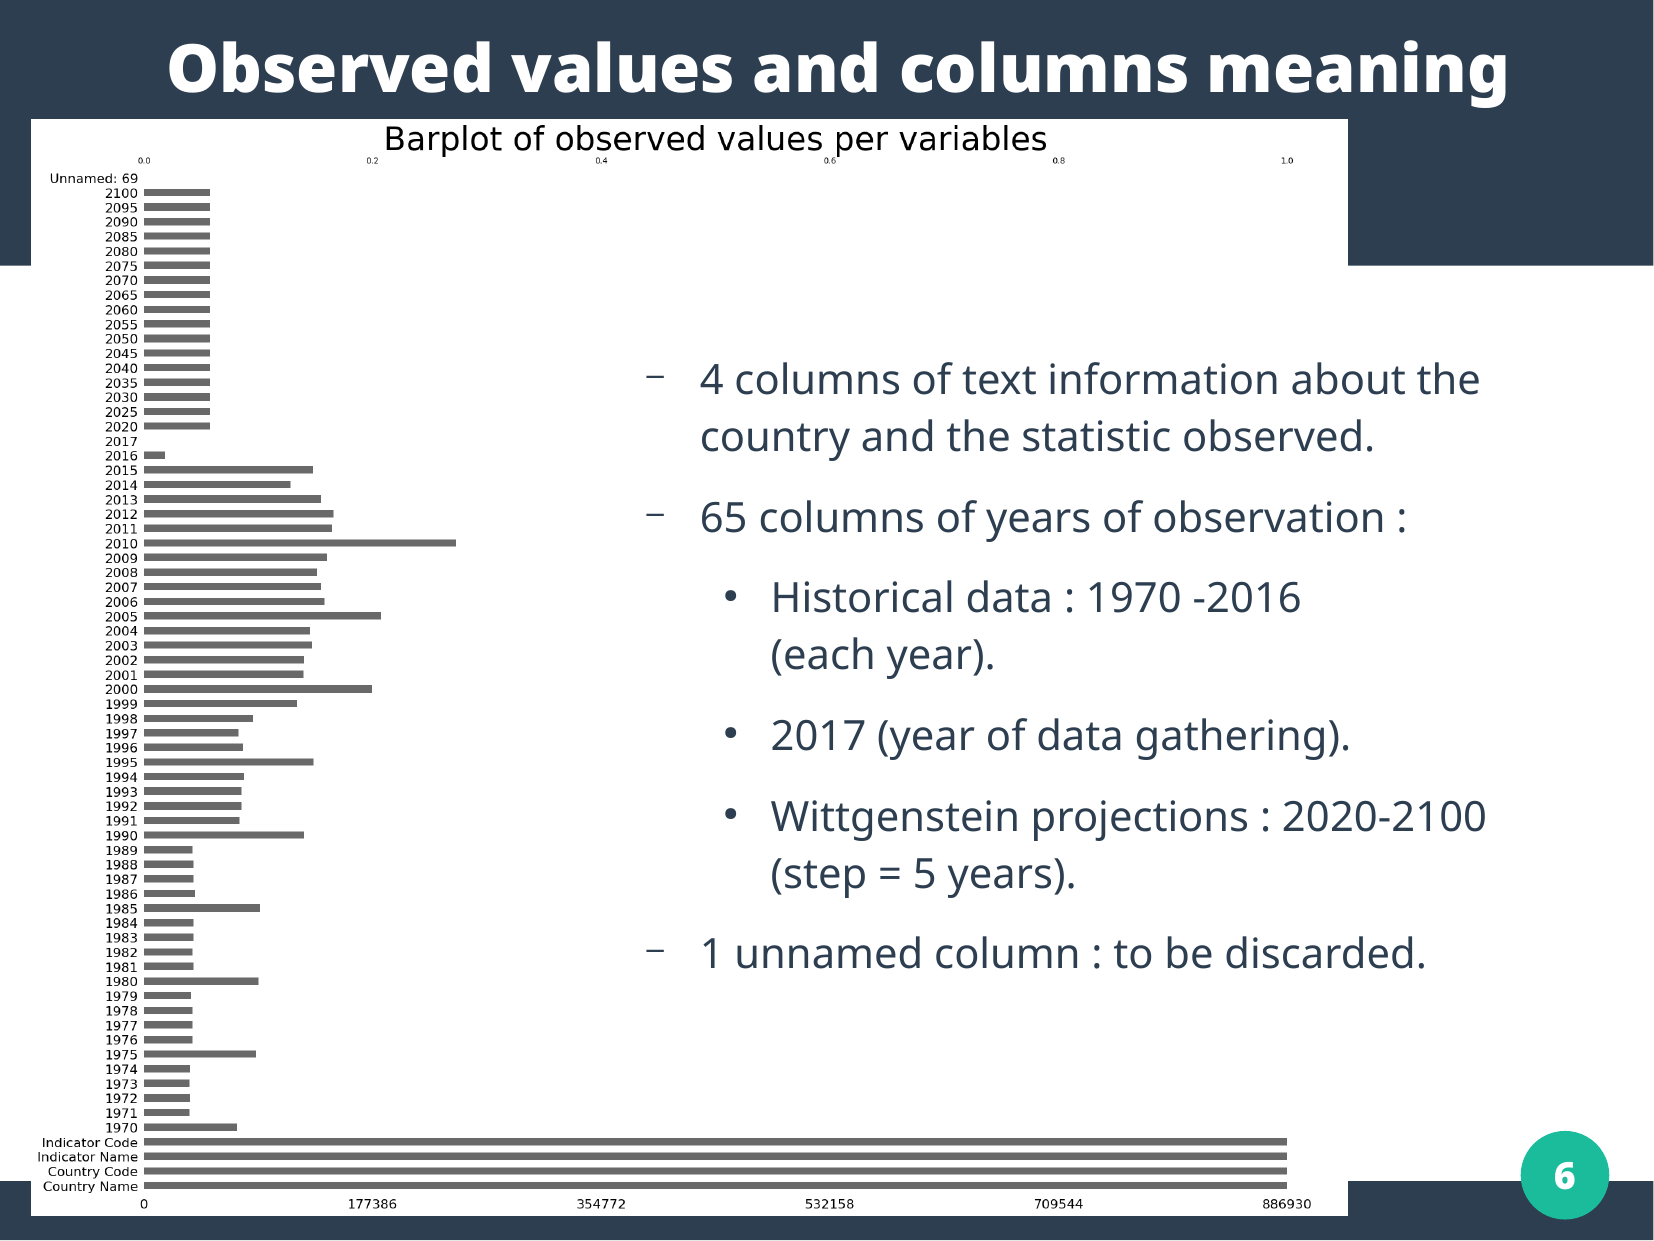

# Observed values and columns meaning
4 columns of text information about the country and the statistic observed.
65 columns of years of observation :
Historical data : 1970 -2016
(each year).
2017 (year of data gathering).
Wittgenstein projections : 2020-2100
(step = 5 years).
1 unnamed column : to be discarded.
6